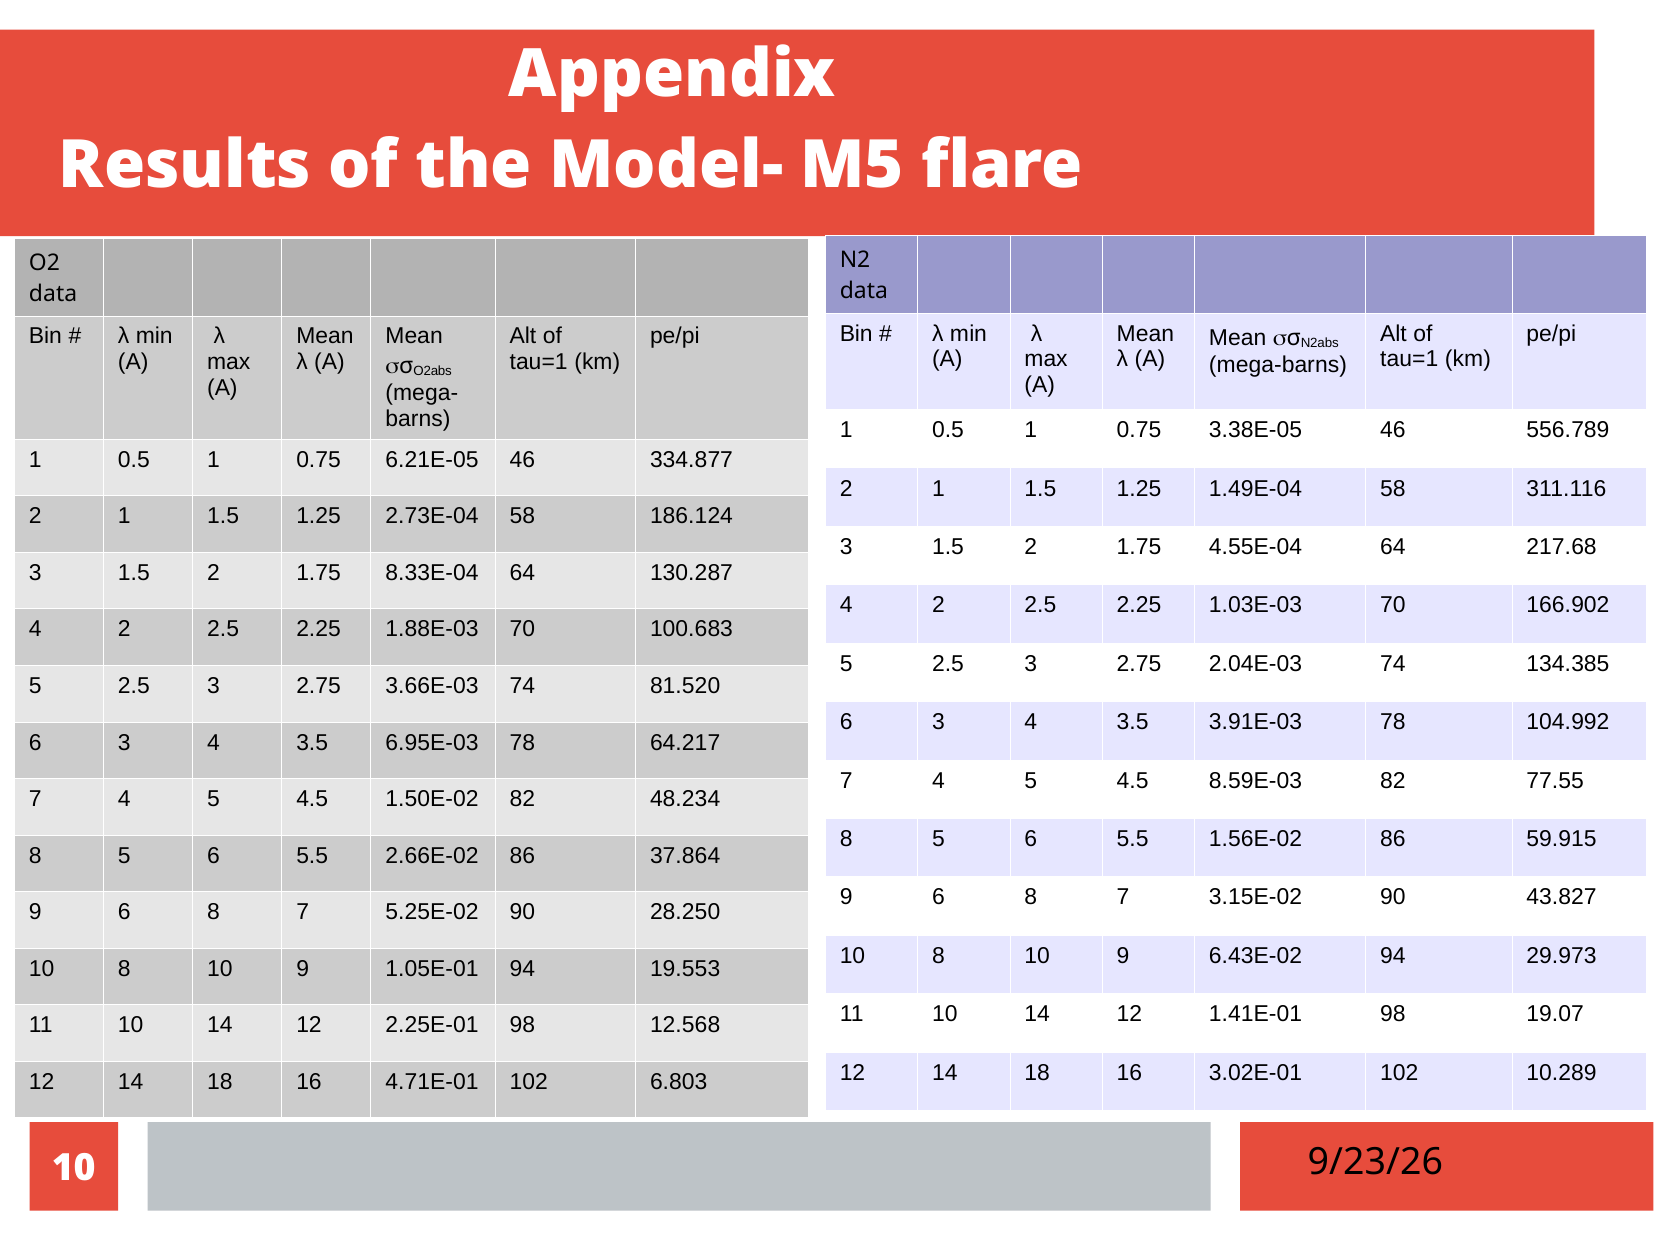

# Appendix Results of the Model- M5 flare
| N2 data | | | | | | |
| --- | --- | --- | --- | --- | --- | --- |
| Bin # | λ min (A) | λ max (A) | Mean λ (A) | Mean σN2abs (mega-barns) | Alt of tau=1 (km) | pe/pi |
| 1 | 0.5 | 1 | 0.75 | 3.38E-05 | 46 | 556.789 |
| 2 | 1 | 1.5 | 1.25 | 1.49E-04 | 58 | 311.116 |
| 3 | 1.5 | 2 | 1.75 | 4.55E-04 | 64 | 217.68 |
| 4 | 2 | 2.5 | 2.25 | 1.03E-03 | 70 | 166.902 |
| 5 | 2.5 | 3 | 2.75 | 2.04E-03 | 74 | 134.385 |
| 6 | 3 | 4 | 3.5 | 3.91E-03 | 78 | 104.992 |
| 7 | 4 | 5 | 4.5 | 8.59E-03 | 82 | 77.55 |
| 8 | 5 | 6 | 5.5 | 1.56E-02 | 86 | 59.915 |
| 9 | 6 | 8 | 7 | 3.15E-02 | 90 | 43.827 |
| 10 | 8 | 10 | 9 | 6.43E-02 | 94 | 29.973 |
| 11 | 10 | 14 | 12 | 1.41E-01 | 98 | 19.07 |
| 12 | 14 | 18 | 16 | 3.02E-01 | 102 | 10.289 |
| O2 data | | | | | | |
| --- | --- | --- | --- | --- | --- | --- |
| Bin # | λ min (A) | λ max (A) | Mean λ (A) | Mean σO2abs (mega-barns) | Alt of tau=1 (km) | pe/pi |
| 1 | 0.5 | 1 | 0.75 | 6.21E-05 | 46 | 334.877 |
| 2 | 1 | 1.5 | 1.25 | 2.73E-04 | 58 | 186.124 |
| 3 | 1.5 | 2 | 1.75 | 8.33E-04 | 64 | 130.287 |
| 4 | 2 | 2.5 | 2.25 | 1.88E-03 | 70 | 100.683 |
| 5 | 2.5 | 3 | 2.75 | 3.66E-03 | 74 | 81.520 |
| 6 | 3 | 4 | 3.5 | 6.95E-03 | 78 | 64.217 |
| 7 | 4 | 5 | 4.5 | 1.50E-02 | 82 | 48.234 |
| 8 | 5 | 6 | 5.5 | 2.66E-02 | 86 | 37.864 |
| 9 | 6 | 8 | 7 | 5.25E-02 | 90 | 28.250 |
| 10 | 8 | 10 | 9 | 1.05E-01 | 94 | 19.553 |
| 11 | 10 | 14 | 12 | 2.25E-01 | 98 | 12.568 |
| 12 | 14 | 18 | 16 | 4.71E-01 | 102 | 6.803 |
10